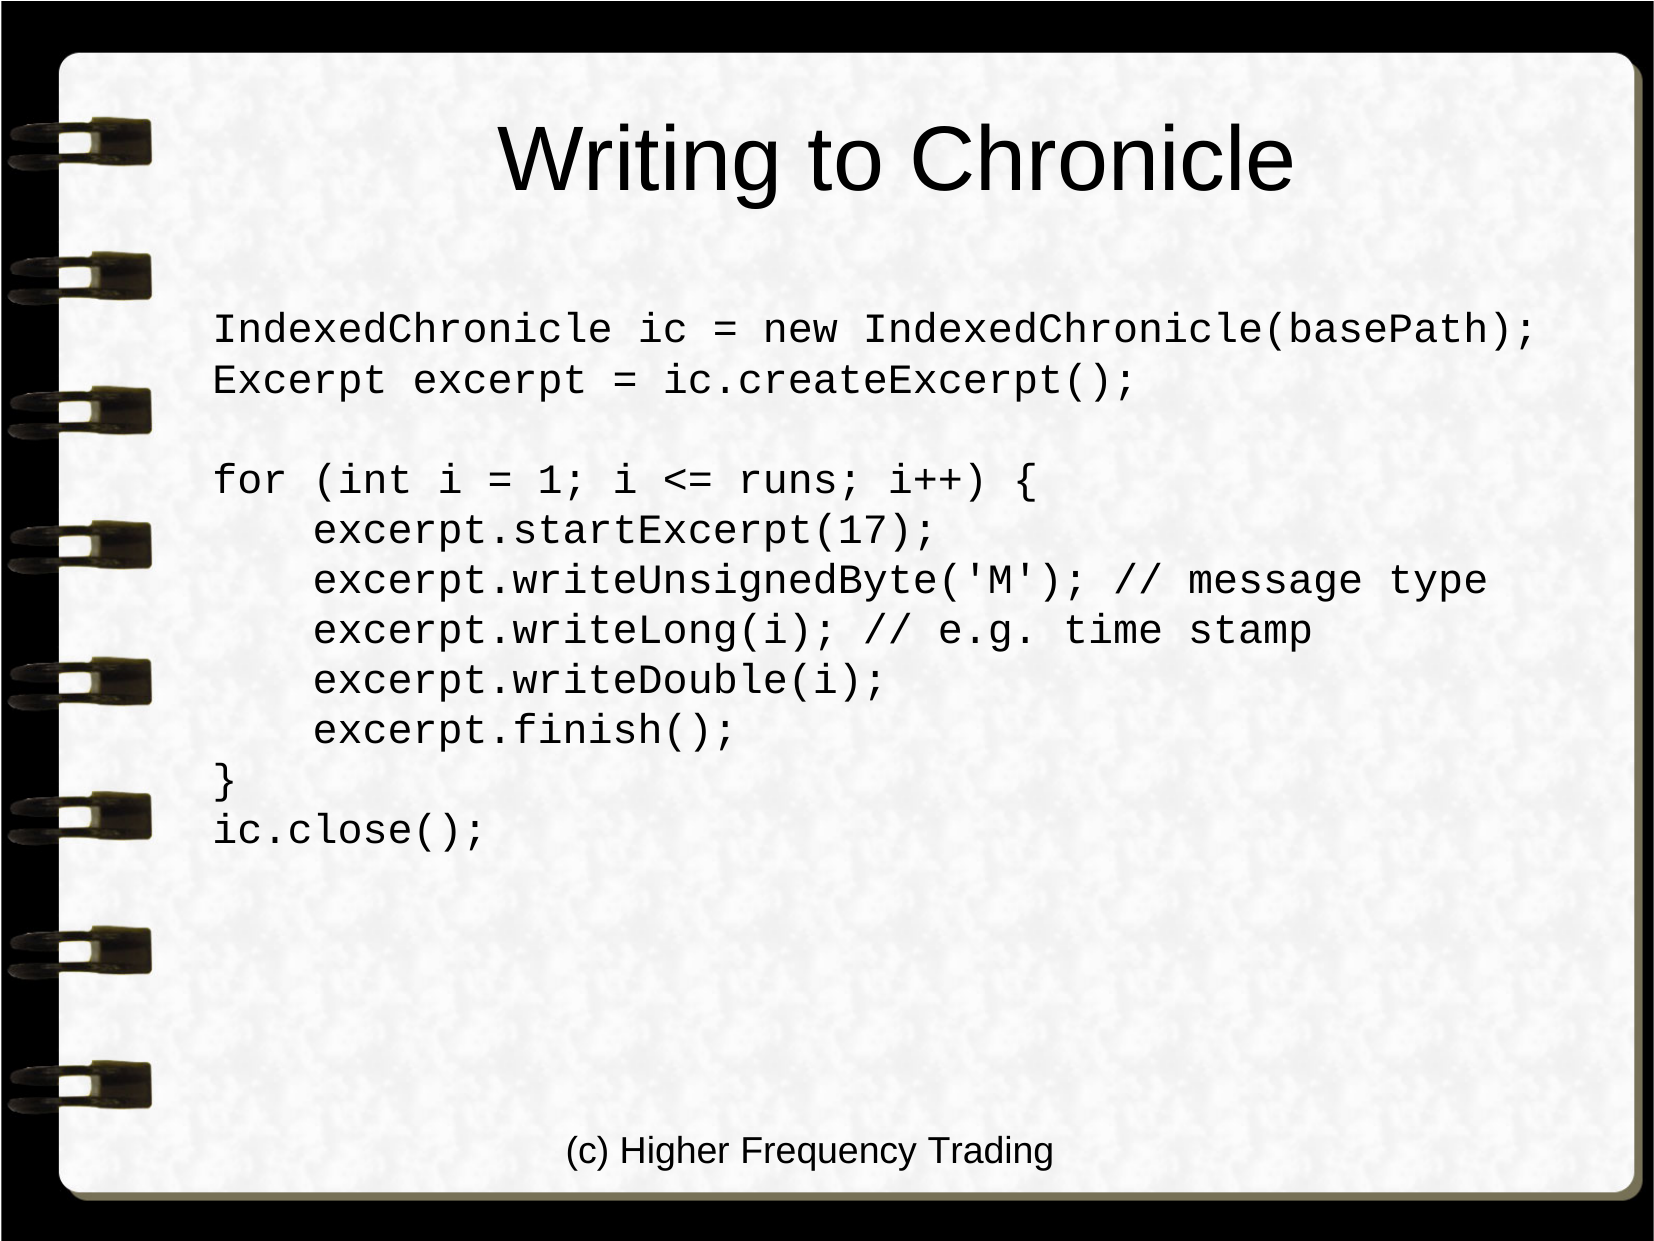

# Writing to Chronicle
IndexedChronicle ic = new IndexedChronicle(basePath);
Excerpt excerpt = ic.createExcerpt();
for (int i = 1; i <= runs; i++) {
 excerpt.startExcerpt(17);
 excerpt.writeUnsignedByte('M'); // message type
 excerpt.writeLong(i); // e.g. time stamp
 excerpt.writeDouble(i);
 excerpt.finish();
}
ic.close();